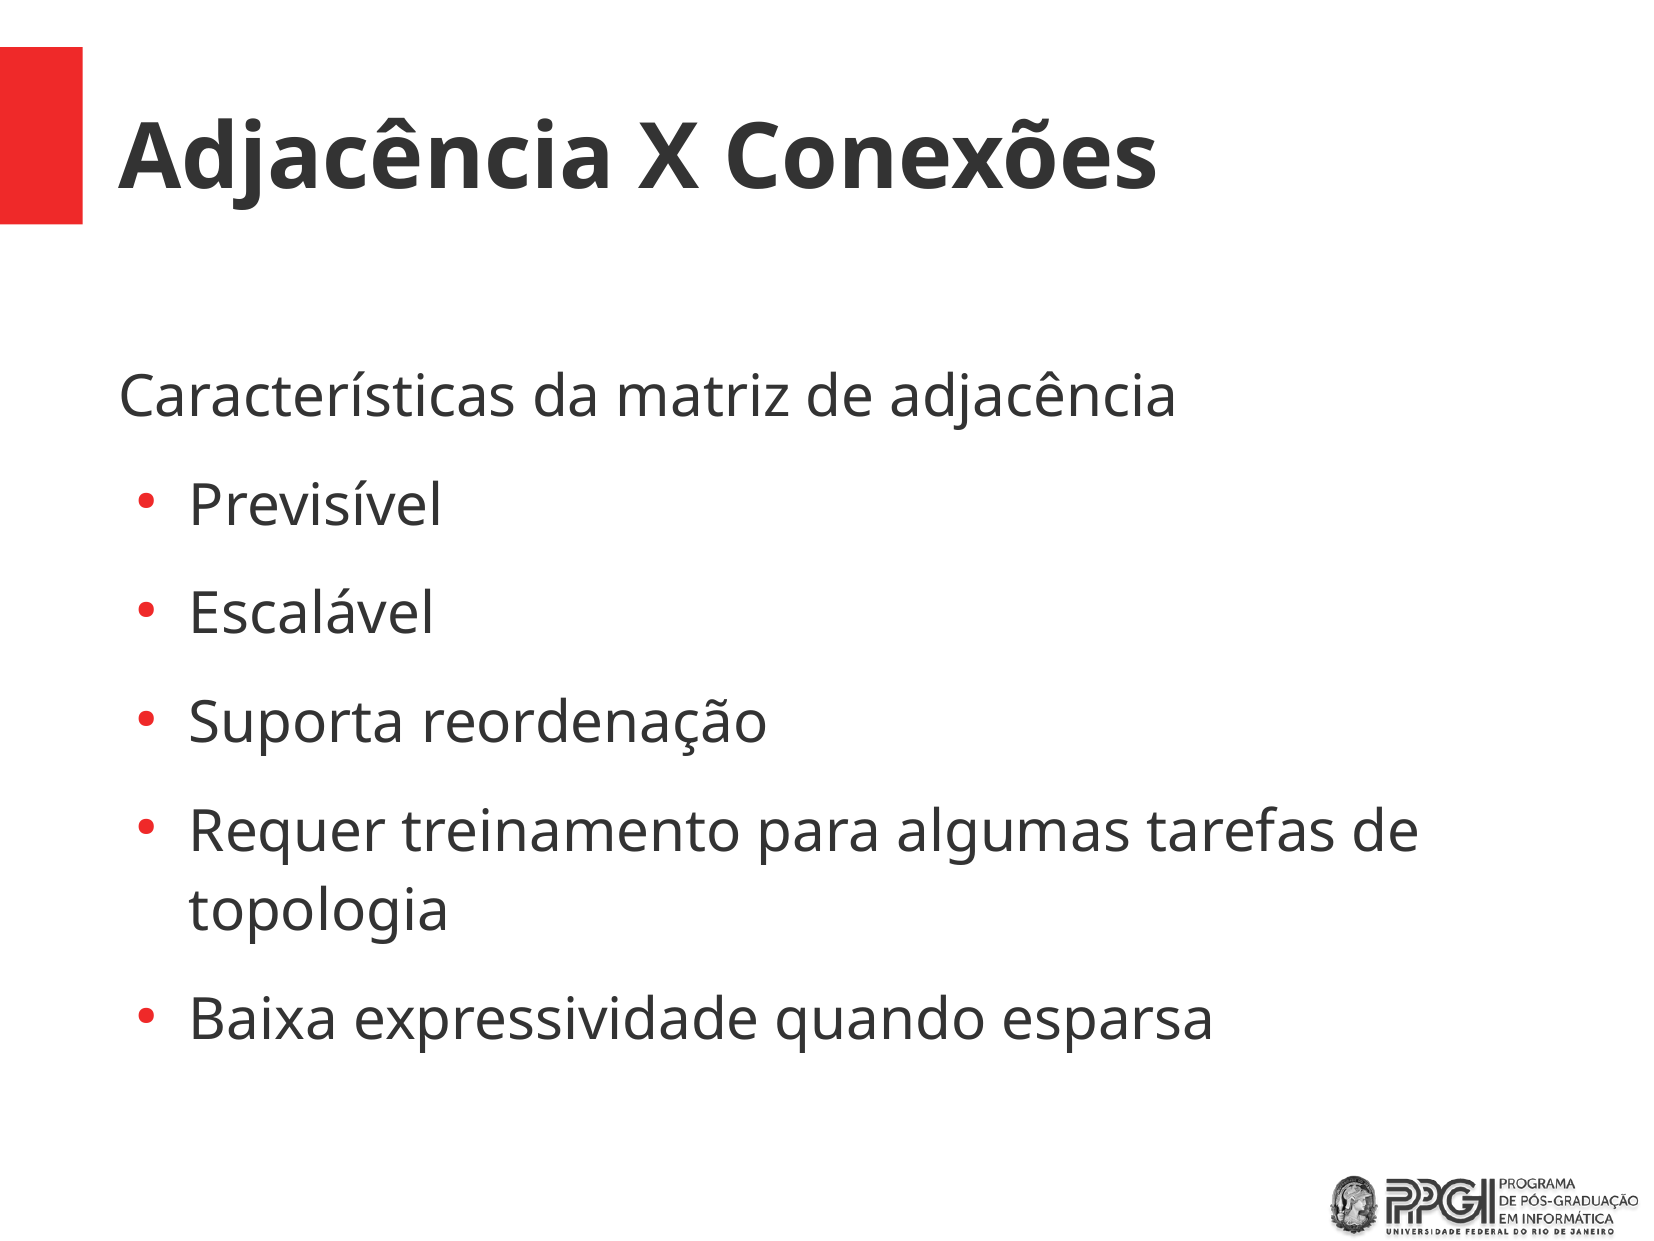

# Adjacência X Conexões
Características da matriz de adjacência
Previsível
Escalável
Suporta reordenação
Requer treinamento para algumas tarefas de topologia
Baixa expressividade quando esparsa